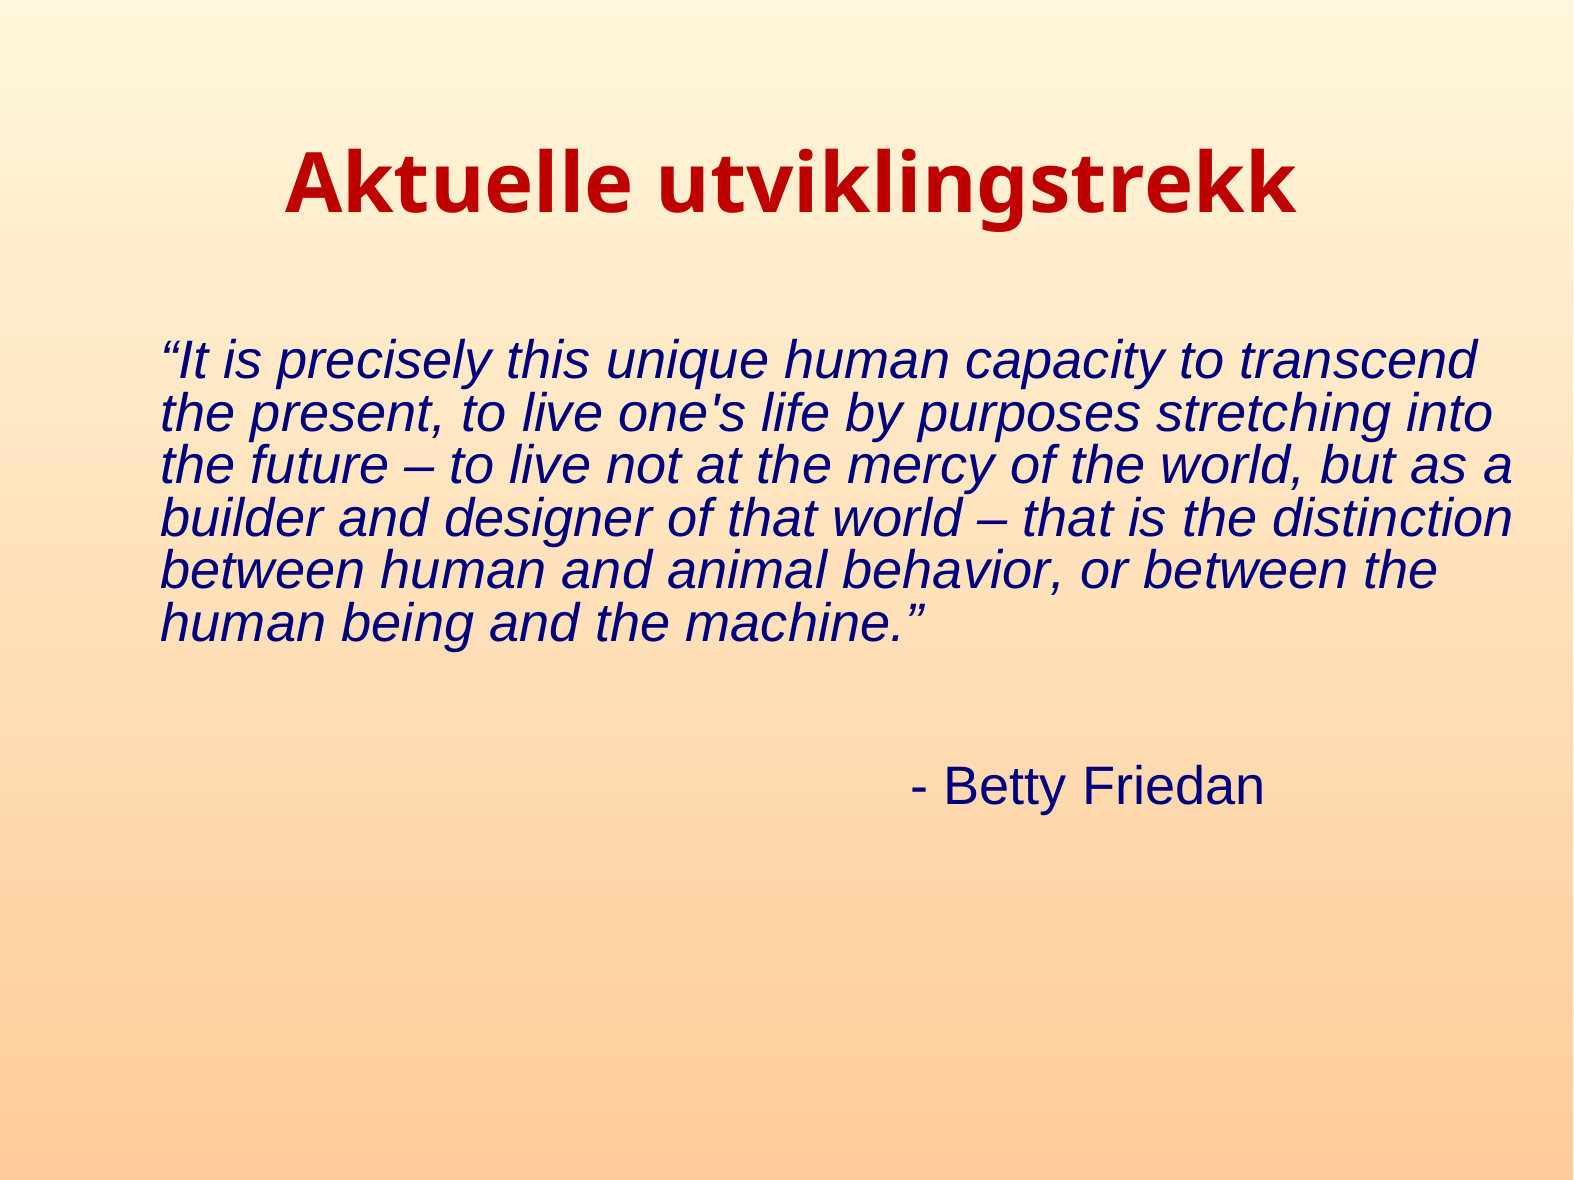

# Aktuelle utviklingstrekk
“It is precisely this unique human capacity to transcend the present, to live one's life by purposes stretching into the future – to live not at the mercy of the world, but as a builder and designer of that world – that is the distinction between human and animal behavior, or between the human being and the machine.”
 - Betty Friedan